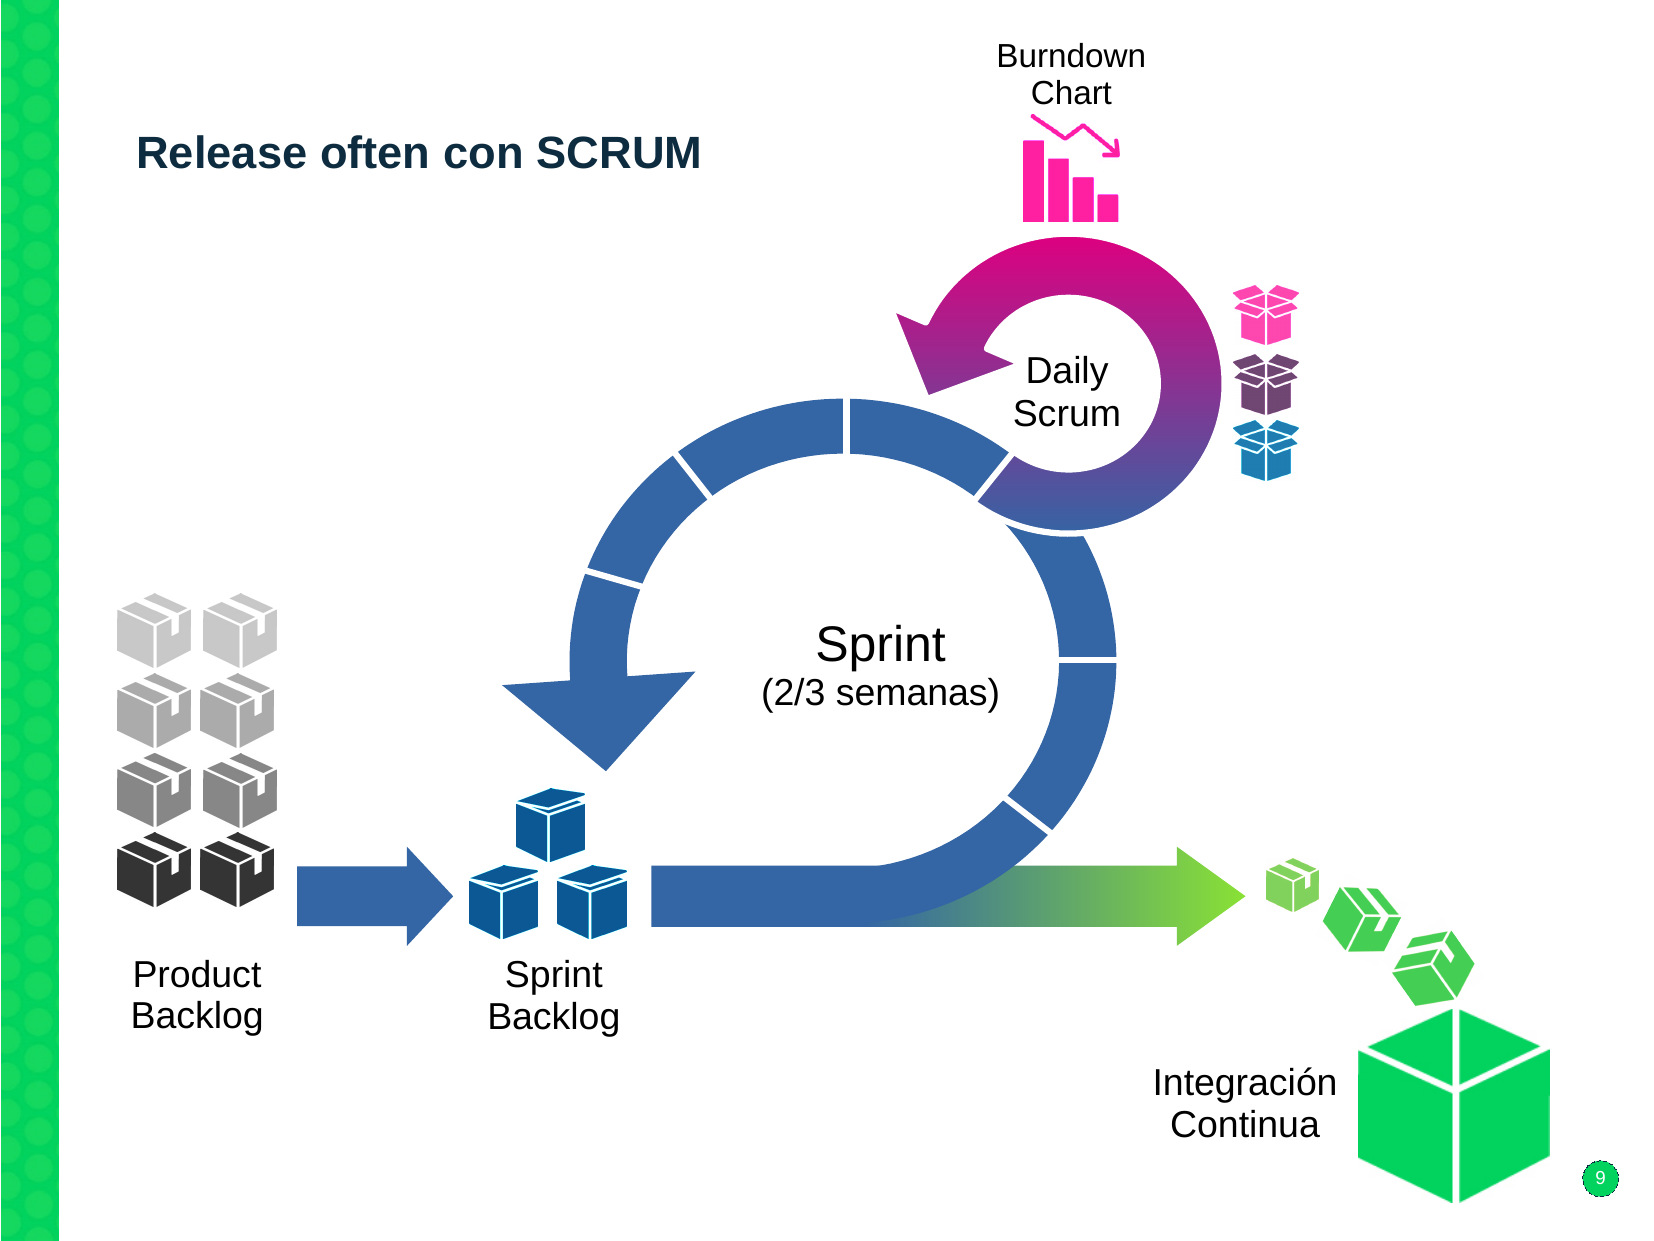

Burndown
Chart
# Release often con SCRUM
Daily
Scrum
Sprint
(2/3 semanas)
Product
Backlog
Sprint
Backlog
Integración
Continua
9